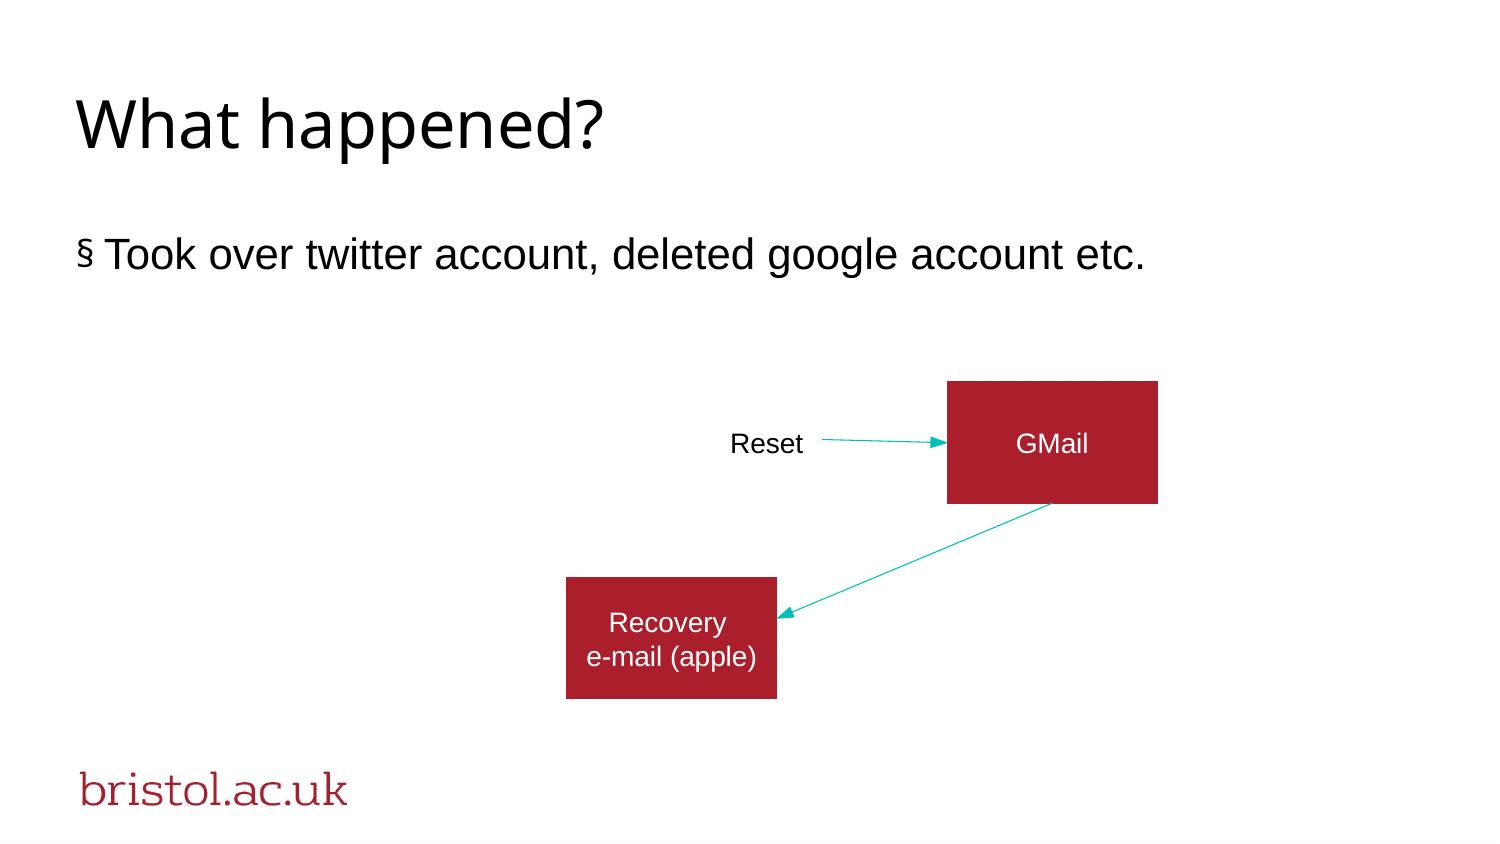

# What happened?
Took over twitter account, deleted google account etc.
GMail
Reset
Recovery
e-mail (apple)